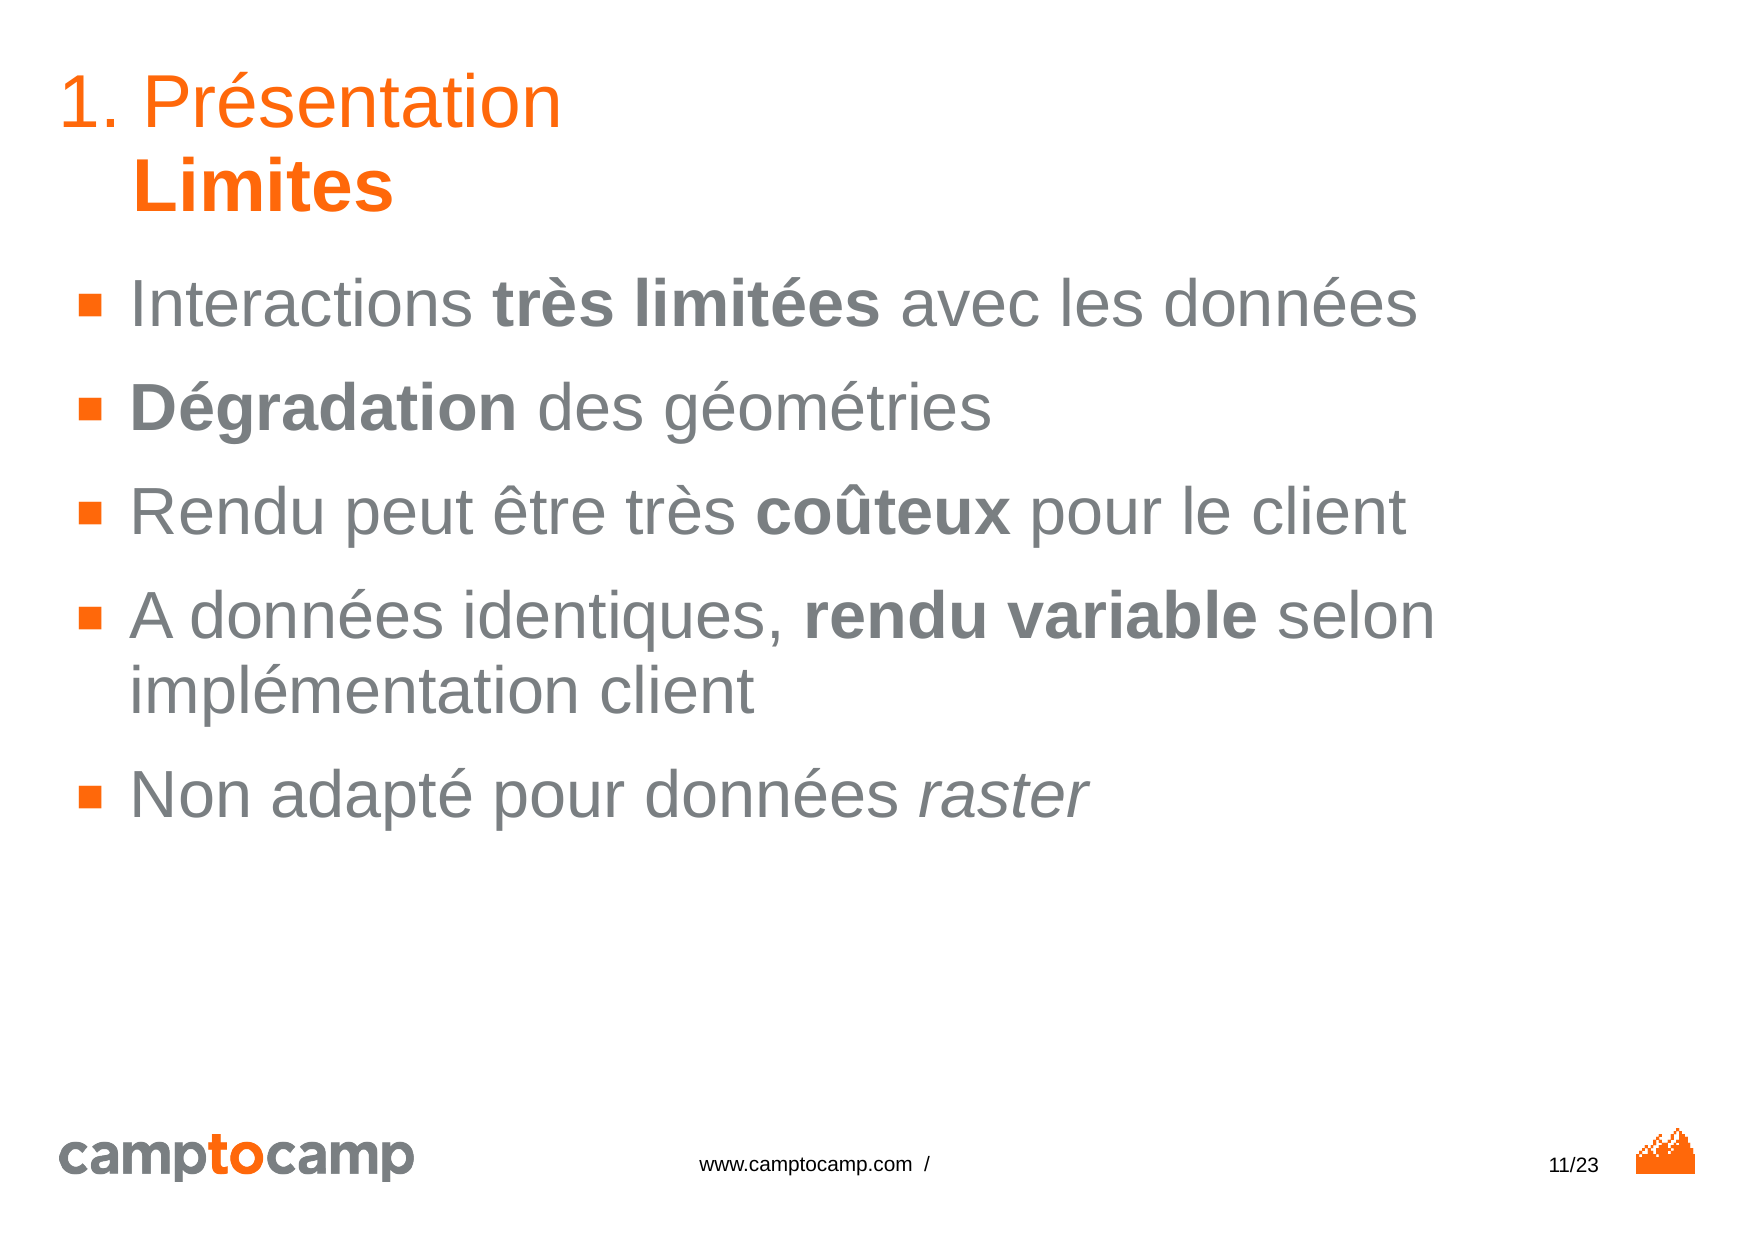

# 1. Présentation Limites
Interactions très limitées avec les données
Dégradation des géométries
Rendu peut être très coûteux pour le client
A données identiques, rendu variable selon implémentation client
Non adapté pour données raster